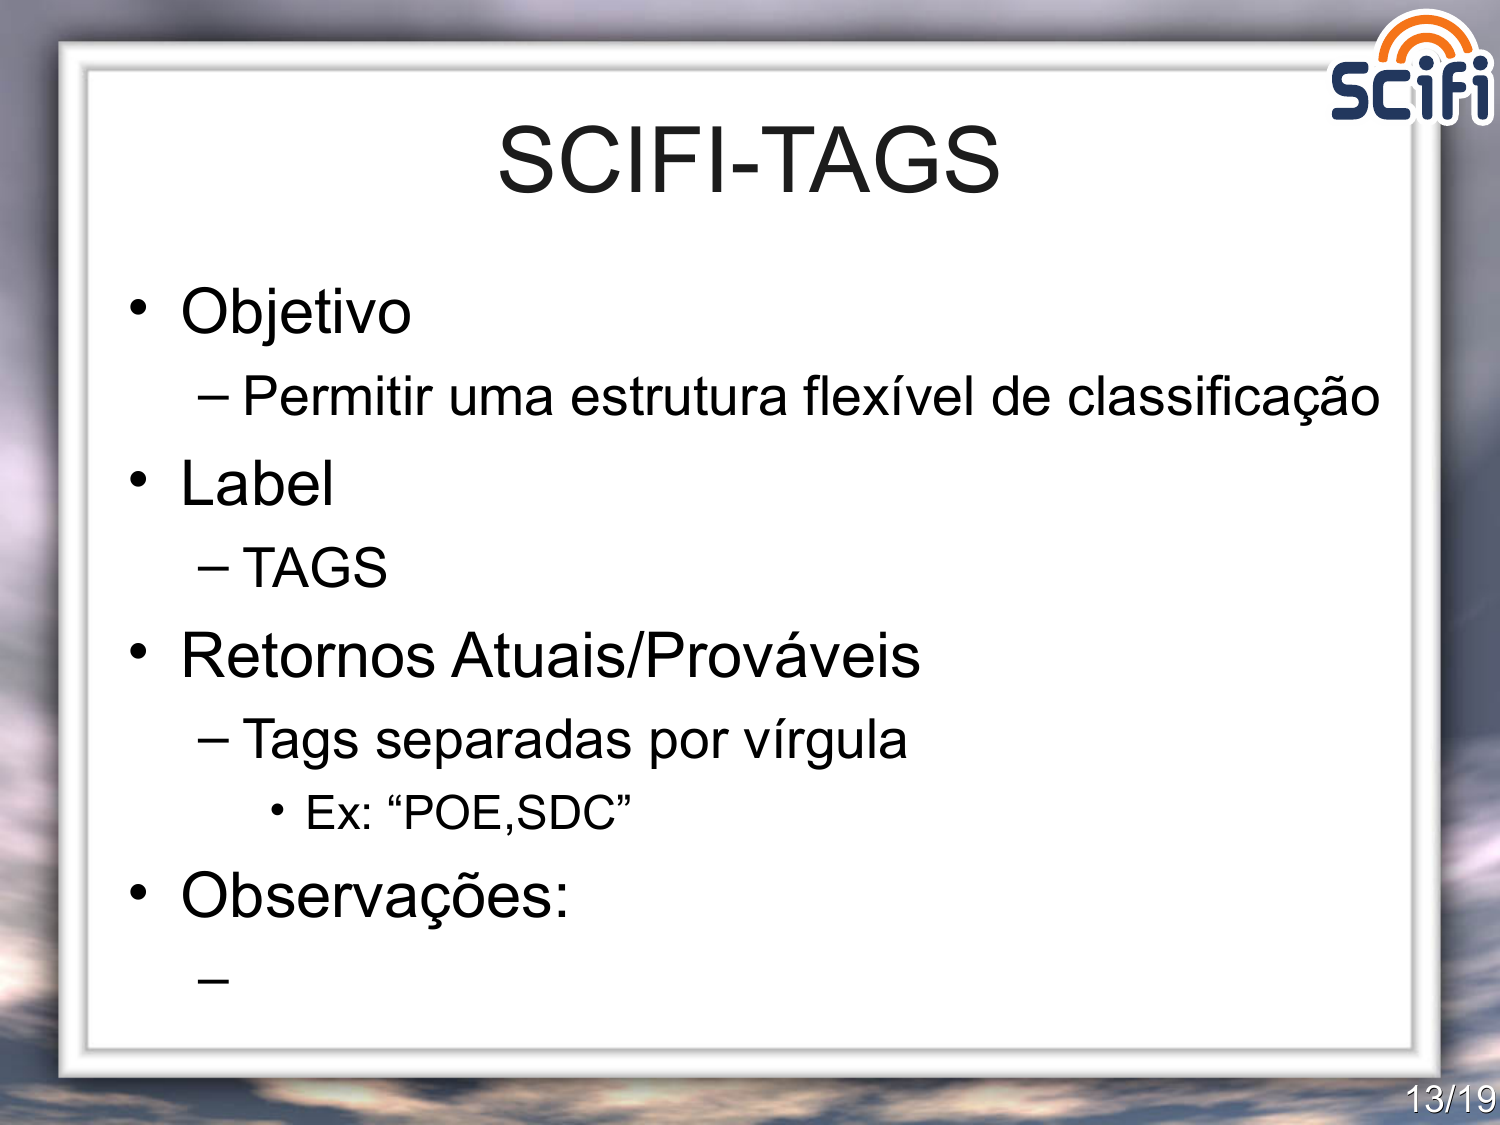

# SCIFI-TAGS
Objetivo
Permitir uma estrutura flexível de classificação
Label
TAGS
Retornos Atuais/Prováveis
Tags separadas por vírgula
Ex: “POE,SDC”
Observações: